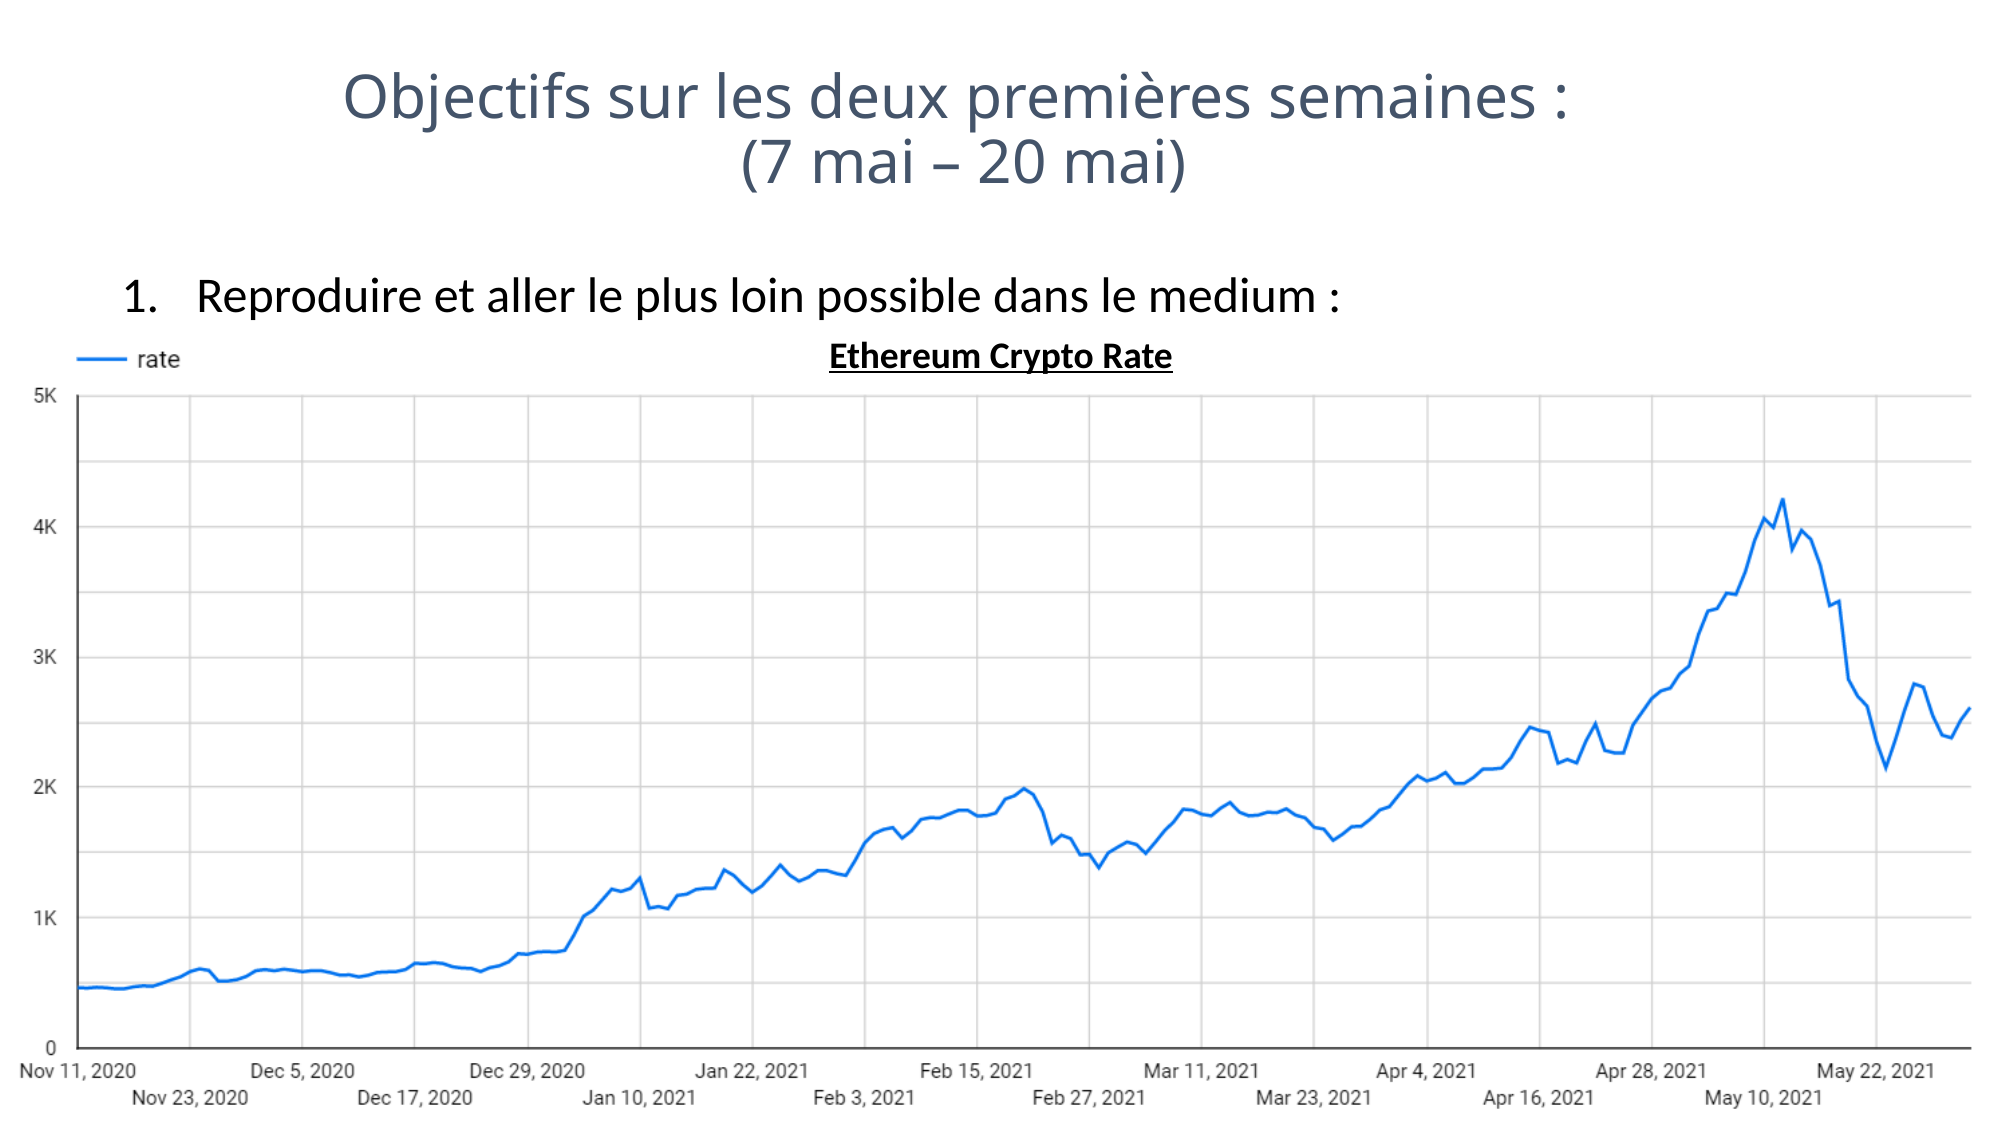

# Objectifs sur les deux premières semaines : (7 mai – 20 mai)
Reproduire et aller le plus loin possible dans le medium :
Ethereum Crypto Rate